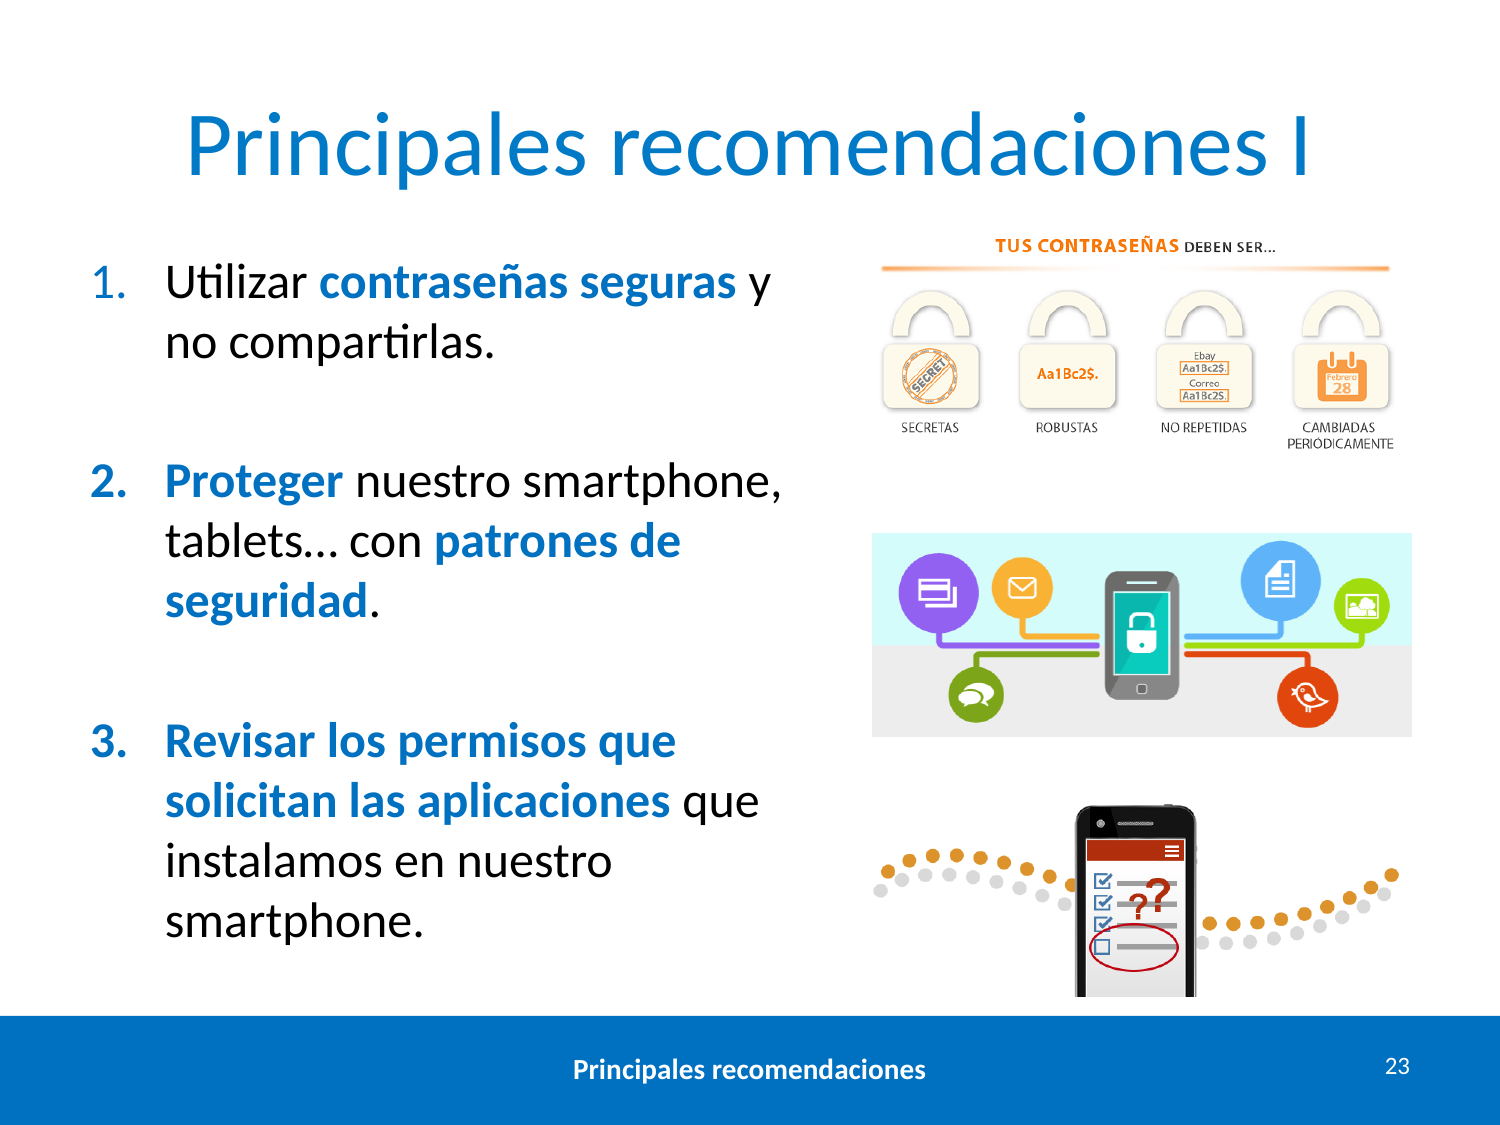

# Principales recomendaciones I
Utilizar contraseñas seguras y no compartirlas.
Proteger nuestro smartphone, tablets… con patrones de seguridad.
Revisar los permisos que solicitan las aplicaciones que instalamos en nuestro smartphone.
Principales recomendaciones